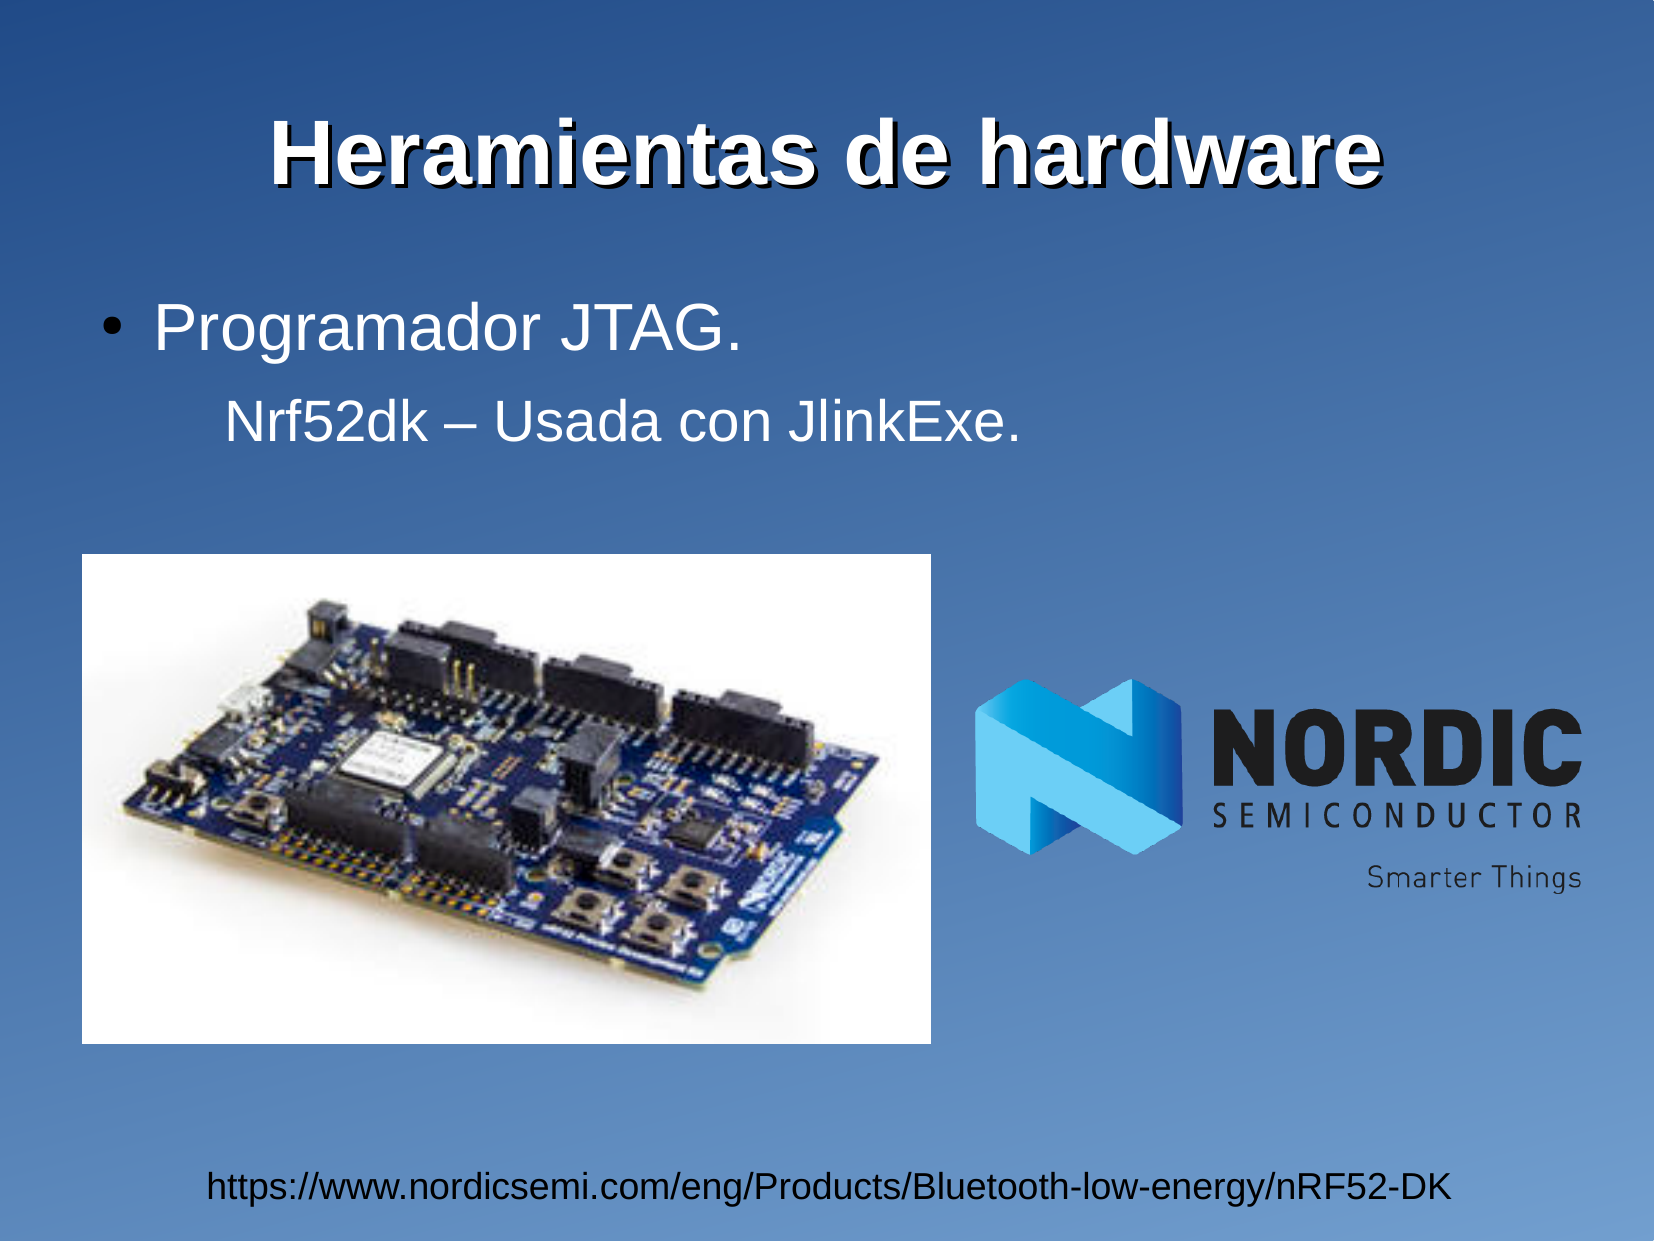

# Heramientas de hardware
Programador JTAG.
Nrf52dk – Usada con JlinkExe.
https://www.nordicsemi.com/eng/Products/Bluetooth-low-energy/nRF52-DK